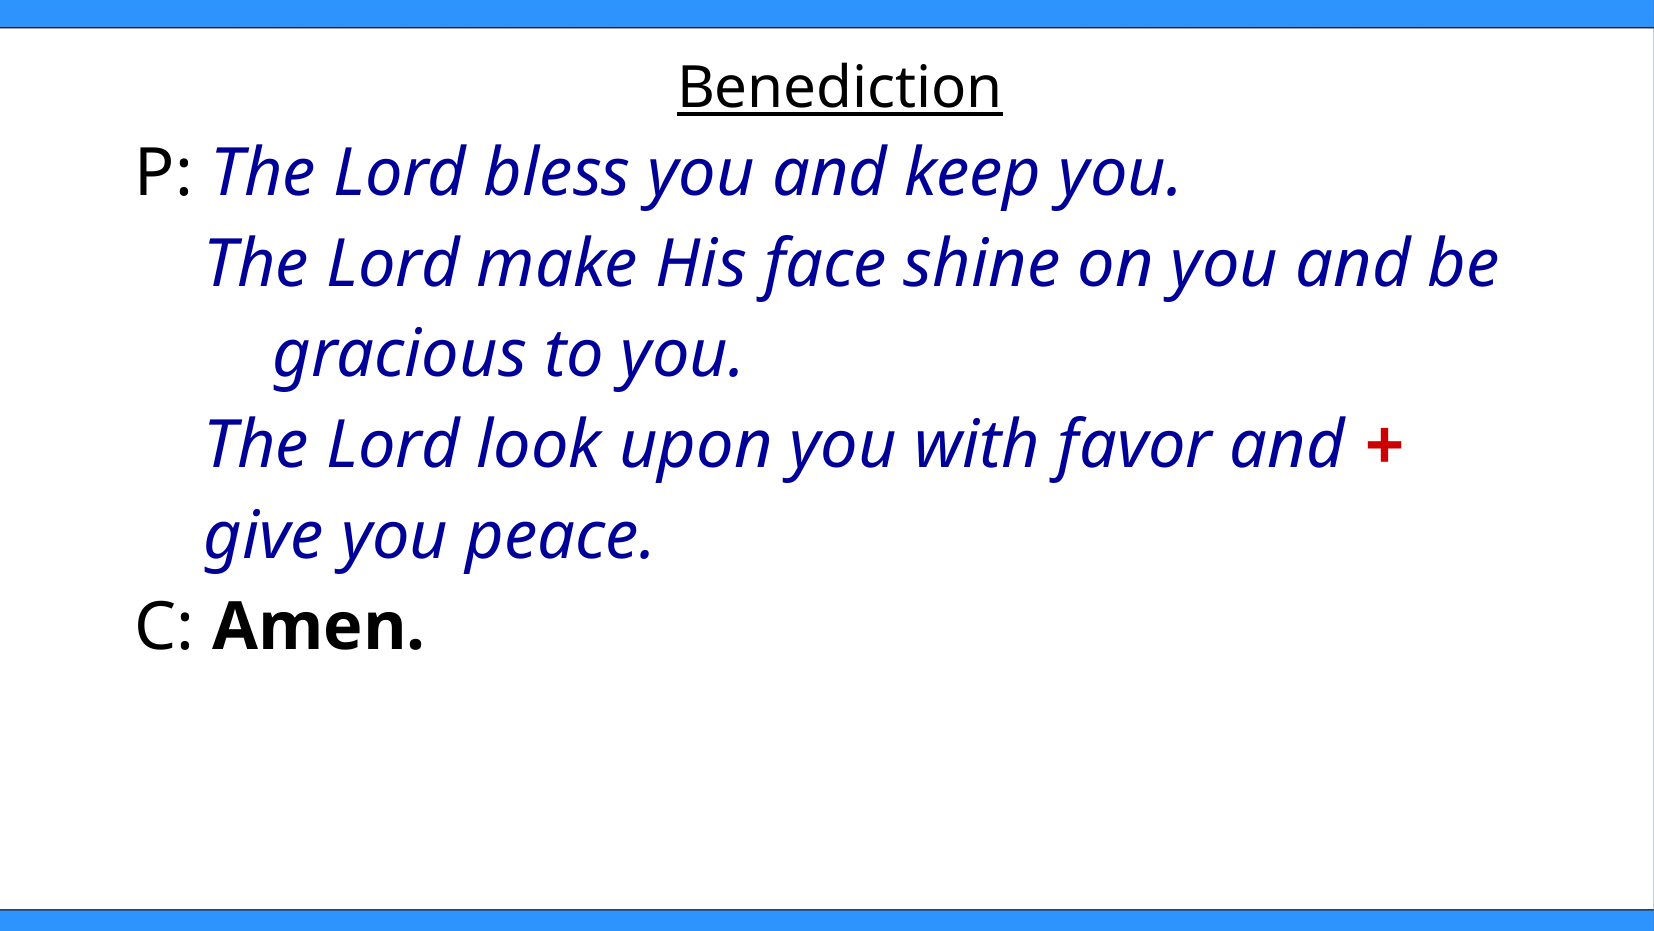

Benediction
P: The Lord bless you and keep you.
 The Lord make His face shine on you and be
 gracious to you.
 The Lord look upon you with favor and +
 give you peace.
C: Amen.